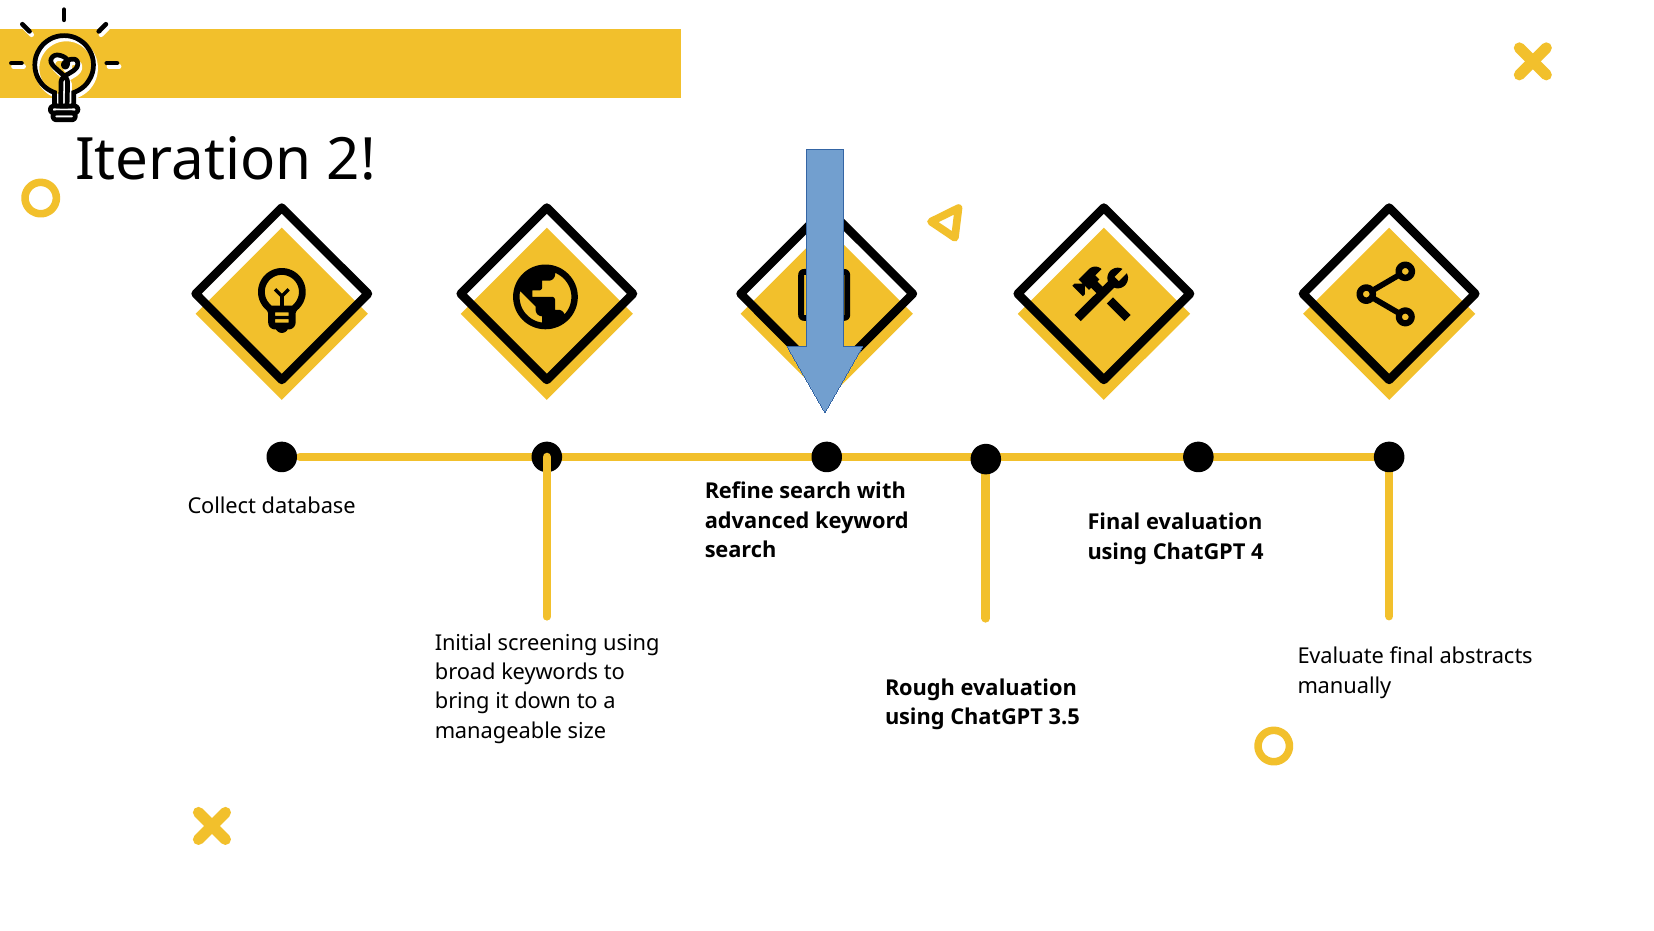

# Iteration 2!
Refine search with advanced keyword search
Collect database
Final evaluation using ChatGPT 4
Initial screening using broad keywords to bring it down to a manageable size
Evaluate final abstracts manually
Rough evaluation using ChatGPT 3.5